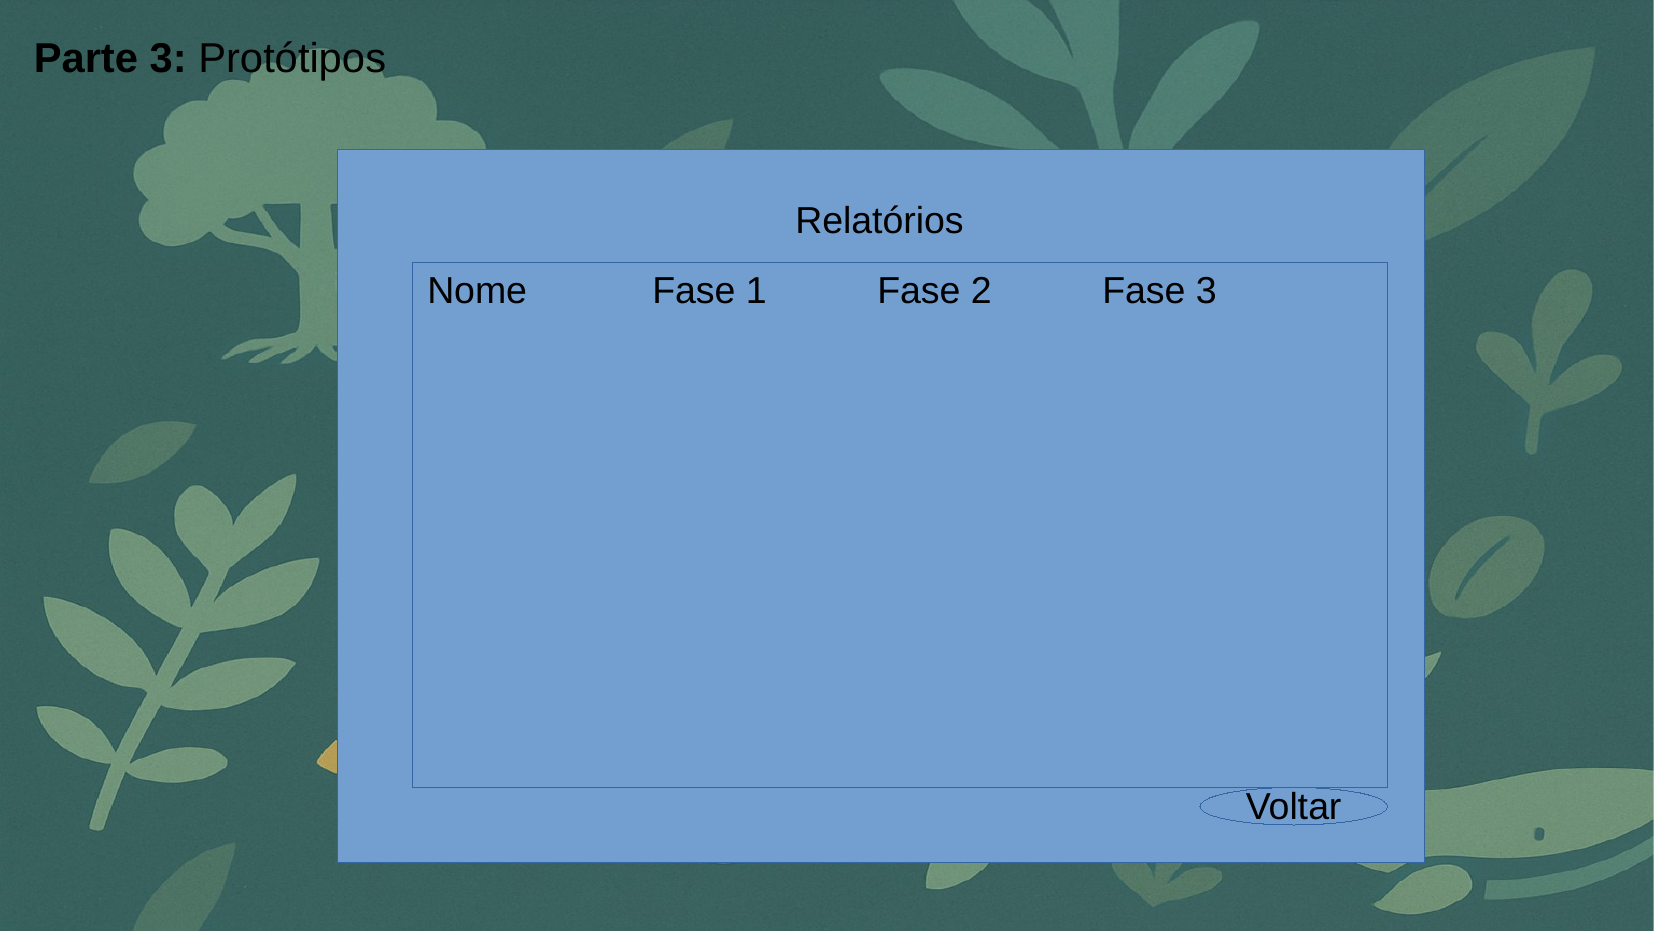

# Parte 3: Protótipos
Relatórios
Nome		Fase 1		Fase 2		Fase 3
Voltar